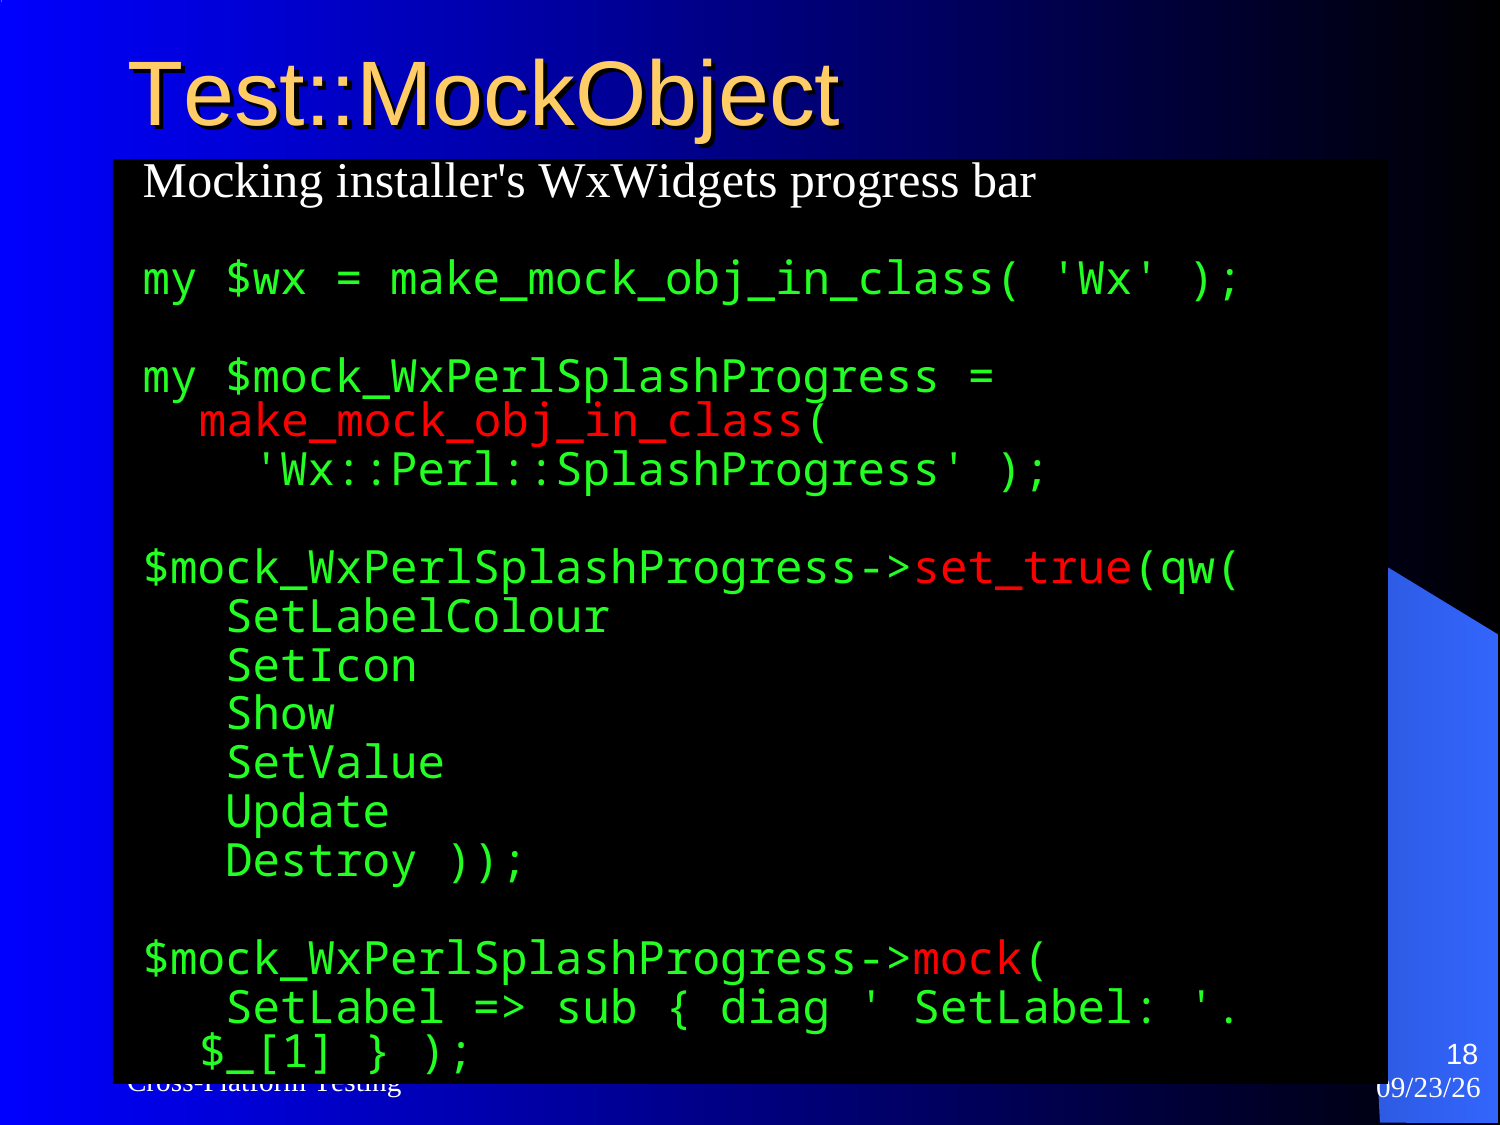

# Test::MockObject
Mocking installer's WxWidgets progress bar
my $wx = make_mock_obj_in_class( 'Wx' );
my $mock_WxPerlSplashProgress = make_mock_obj_in_class(
 'Wx::Perl::SplashProgress' );
$mock_WxPerlSplashProgress->set_true(qw(
 SetLabelColour
 SetIcon
 Show
 SetValue
 Update
 Destroy ));
$mock_WxPerlSplashProgress->mock(
 SetLabel => sub { diag ' SetLabel: '.$_[1] } );
18
Cross-Platform Testing